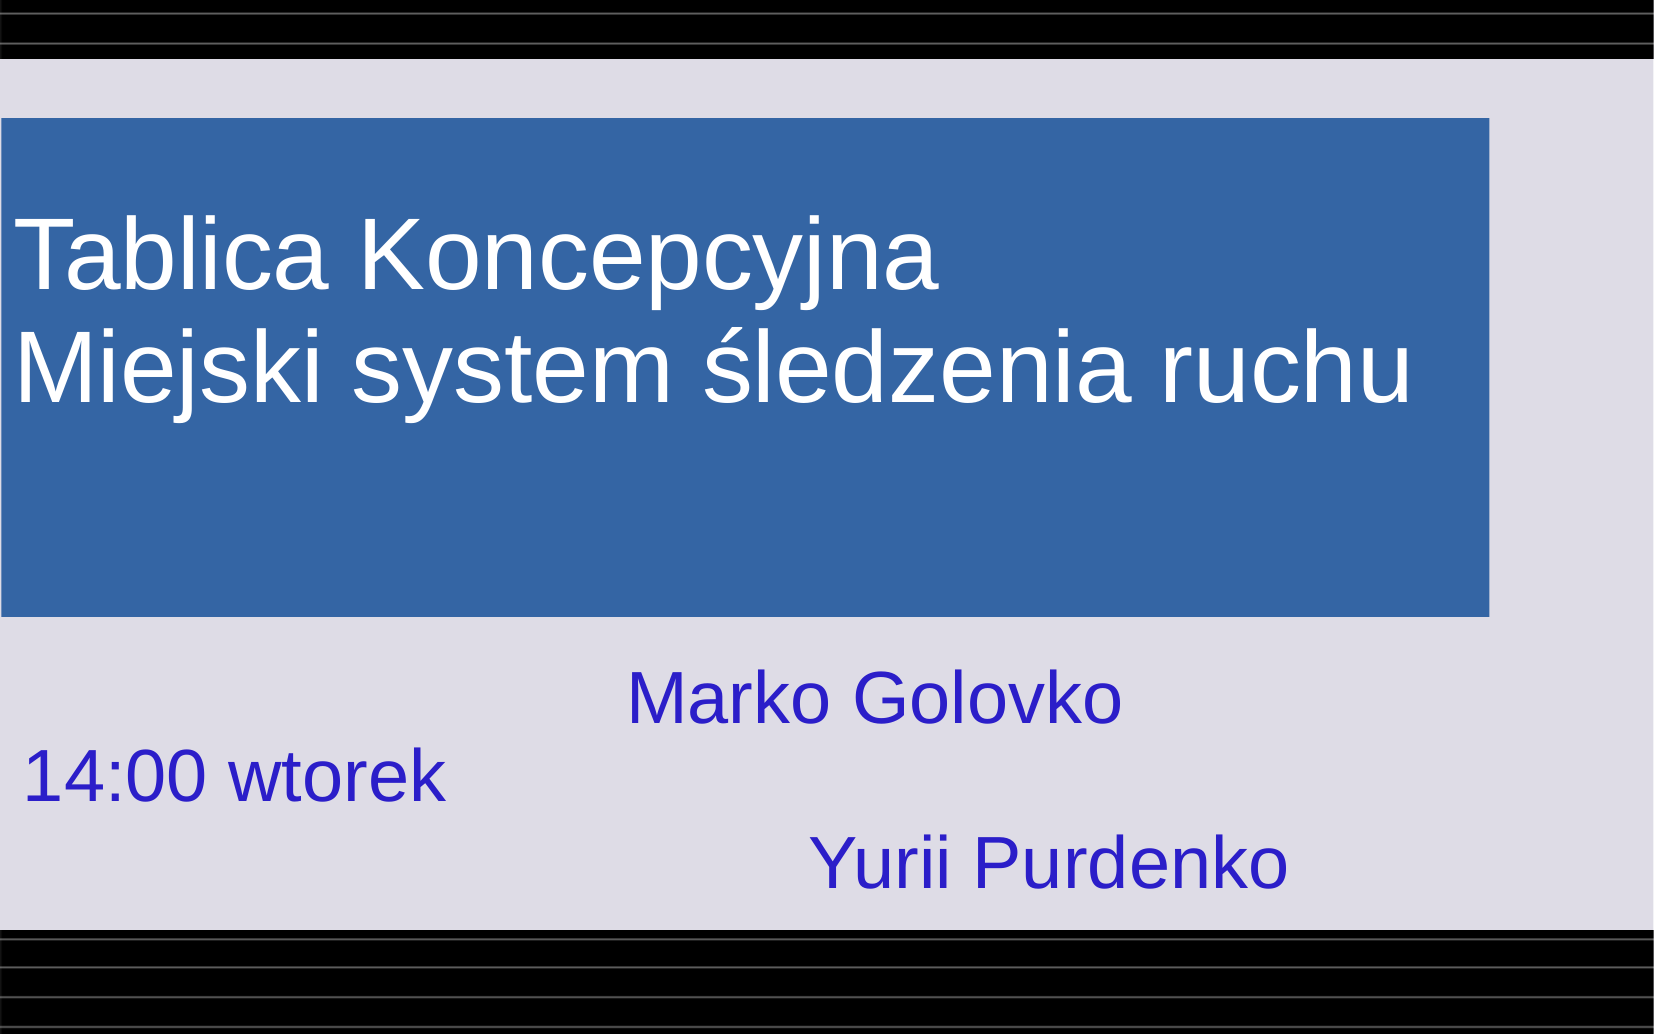

# Tablica Koncepcyjna Miejski system śledzenia ruchu
14:00 wtorek
Marko Golovko
Yurii Purdenko